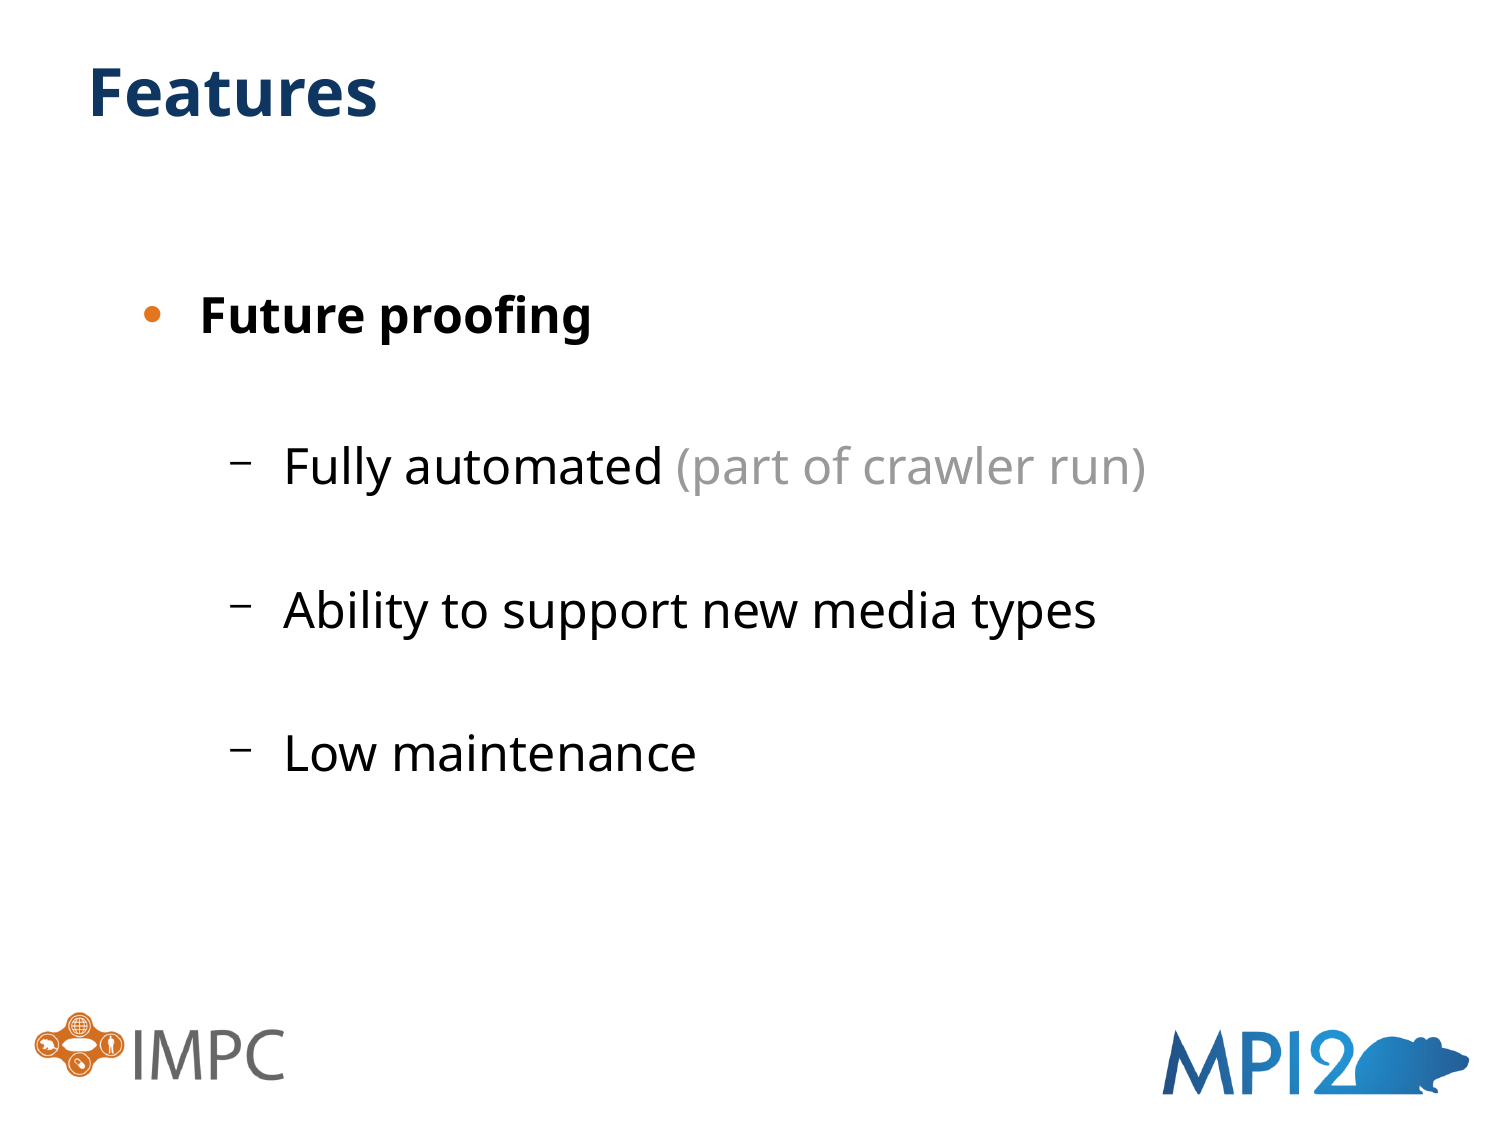

# Features
Future proofing
Fully automated (part of crawler run)
Ability to support new media types
Low maintenance